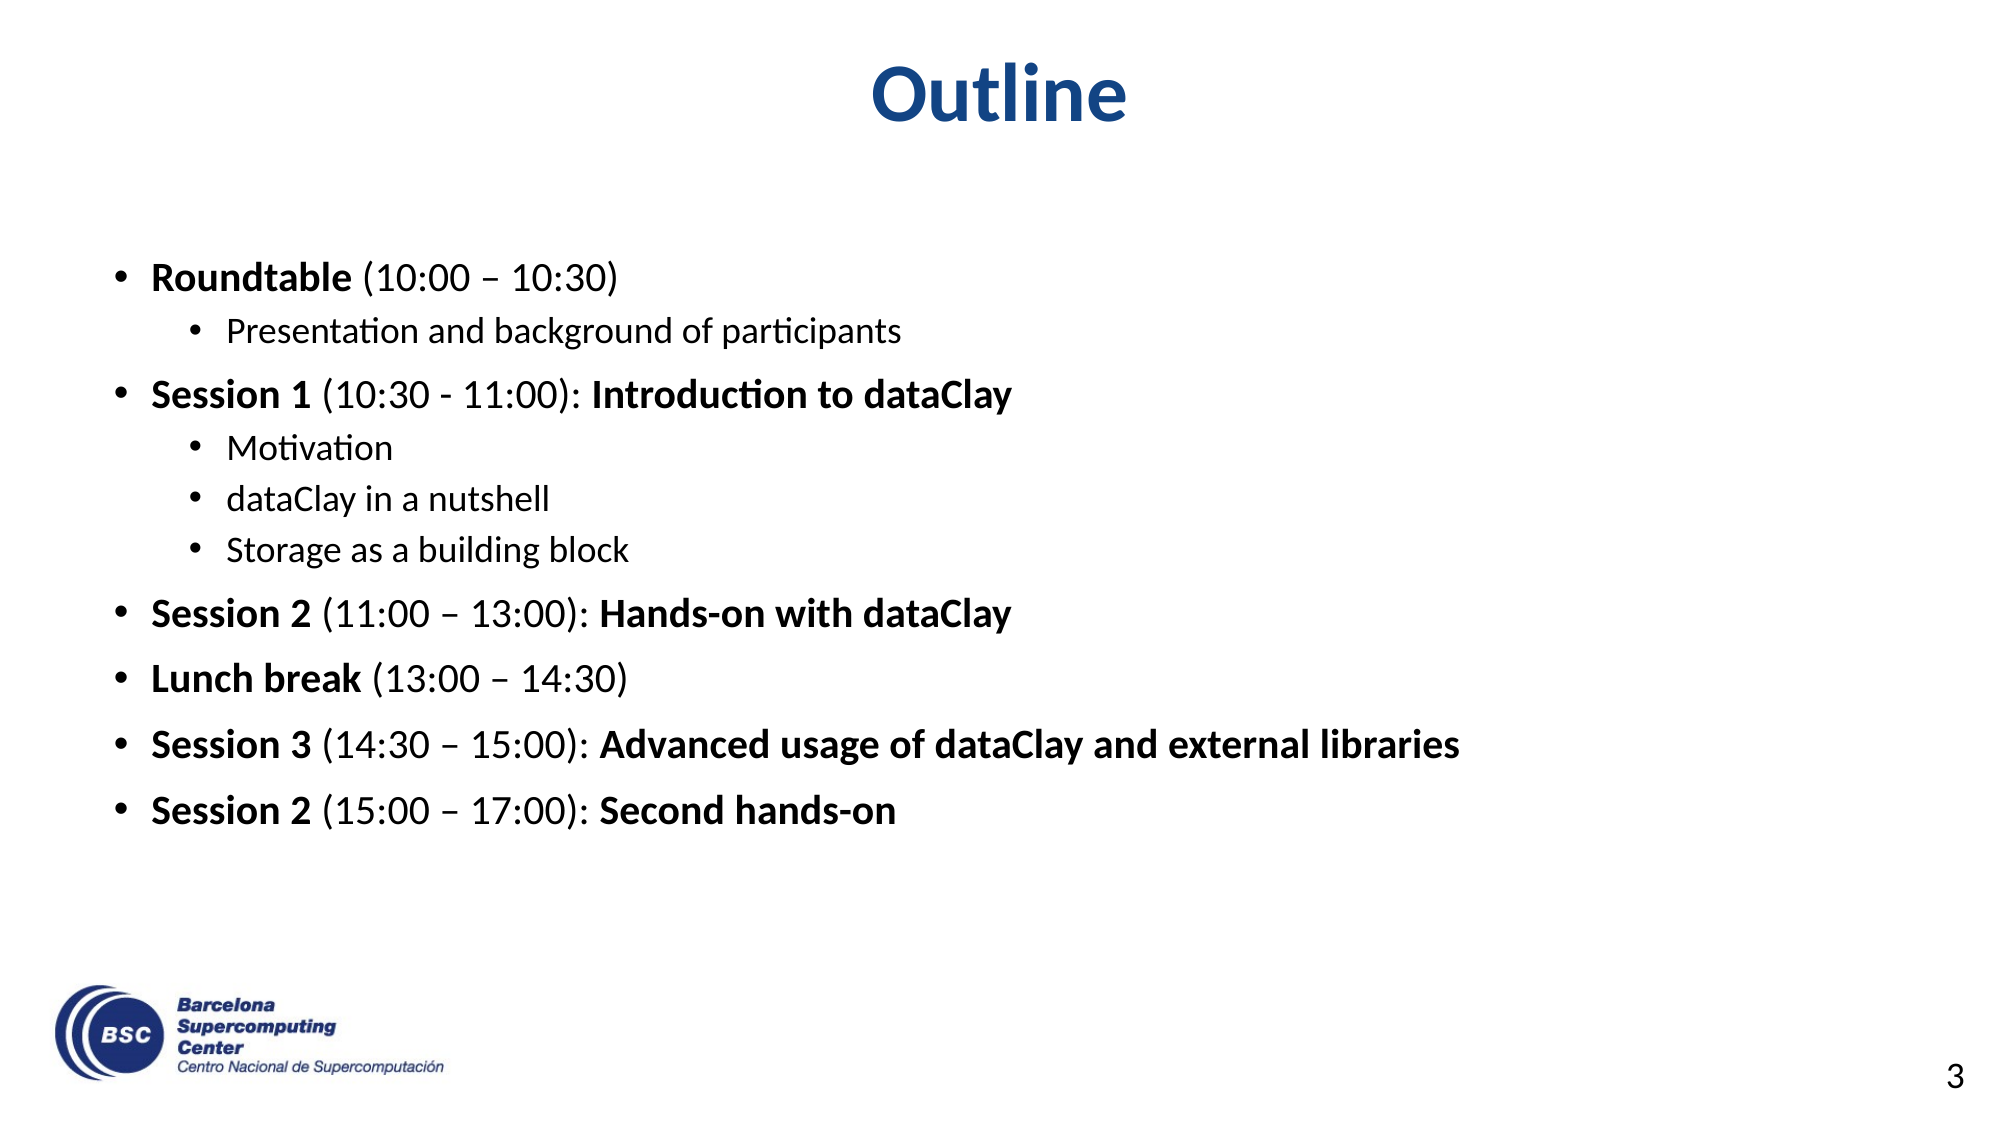

# Outline
Roundtable (10:00 – 10:30)
Presentation and background of participants
Session 1 (10:30 - 11:00): Introduction to dataClay
Motivation
dataClay in a nutshell
Storage as a building block
Session 2 (11:00 – 13:00): Hands-on with dataClay
Lunch break (13:00 – 14:30)
Session 3 (14:30 – 15:00): Advanced usage of dataClay and external libraries
Session 2 (15:00 – 17:00): Second hands-on